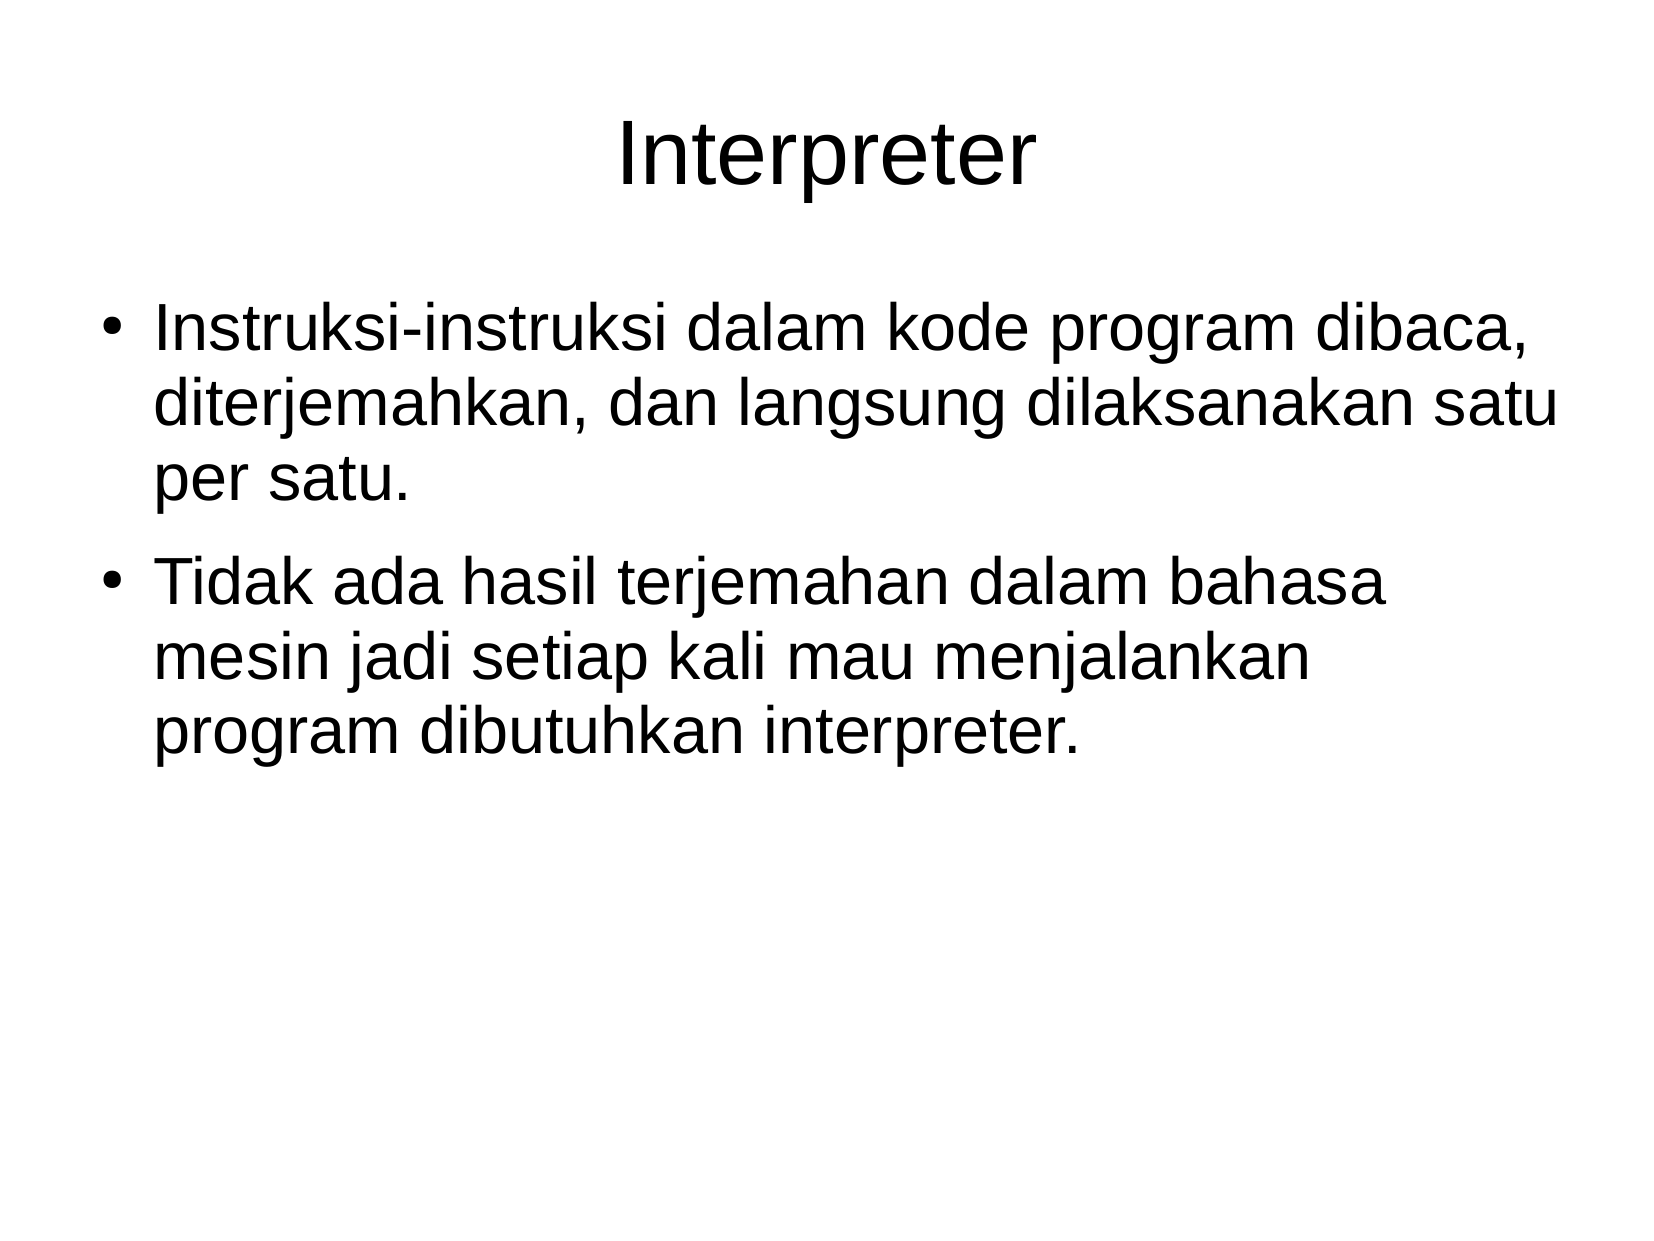

# Interpreter
Instruksi-instruksi dalam kode program dibaca, diterjemahkan, dan langsung dilaksanakan satu per satu.
Tidak ada hasil terjemahan dalam bahasa mesin jadi setiap kali mau menjalankan program dibutuhkan interpreter.